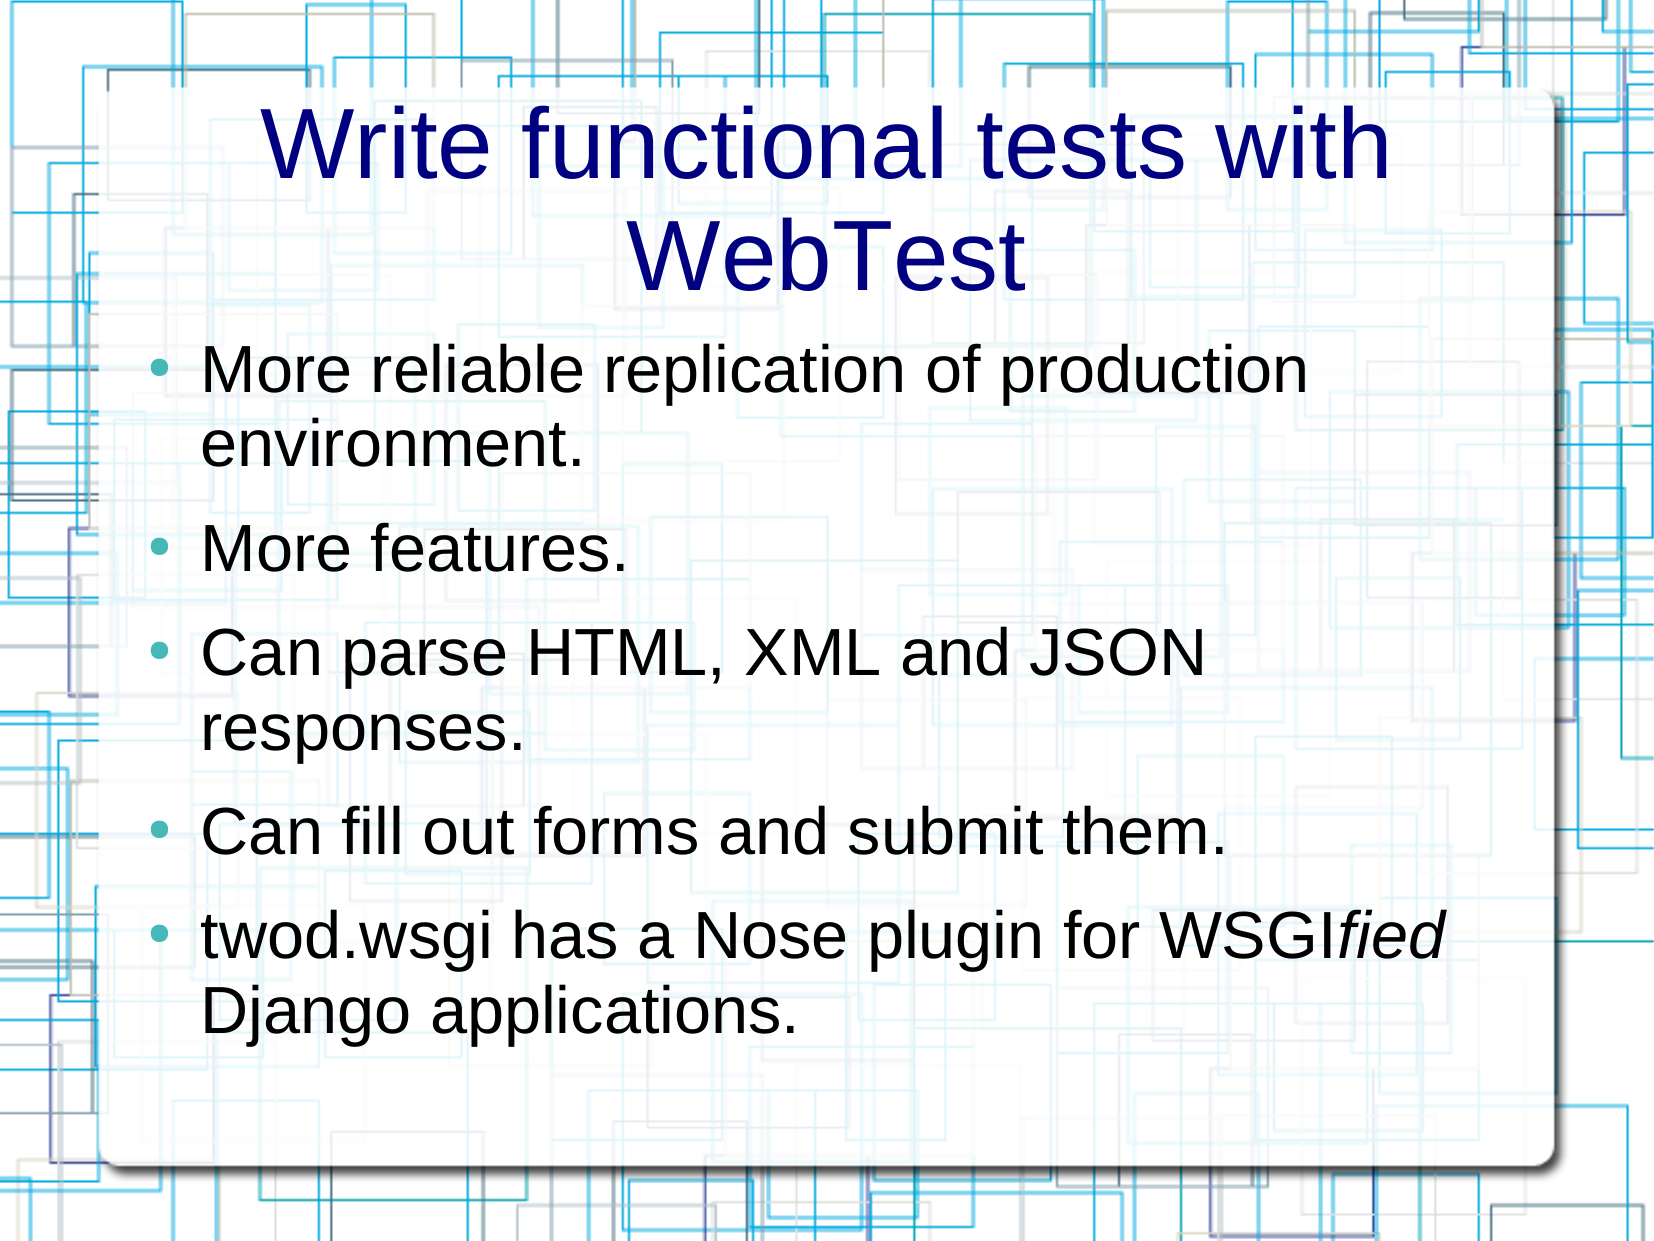

# Write functional tests with WebTest
More reliable replication of production environment.
More features.
Can parse HTML, XML and JSON responses.
Can fill out forms and submit them.
twod.wsgi has a Nose plugin for WSGIfied Django applications.